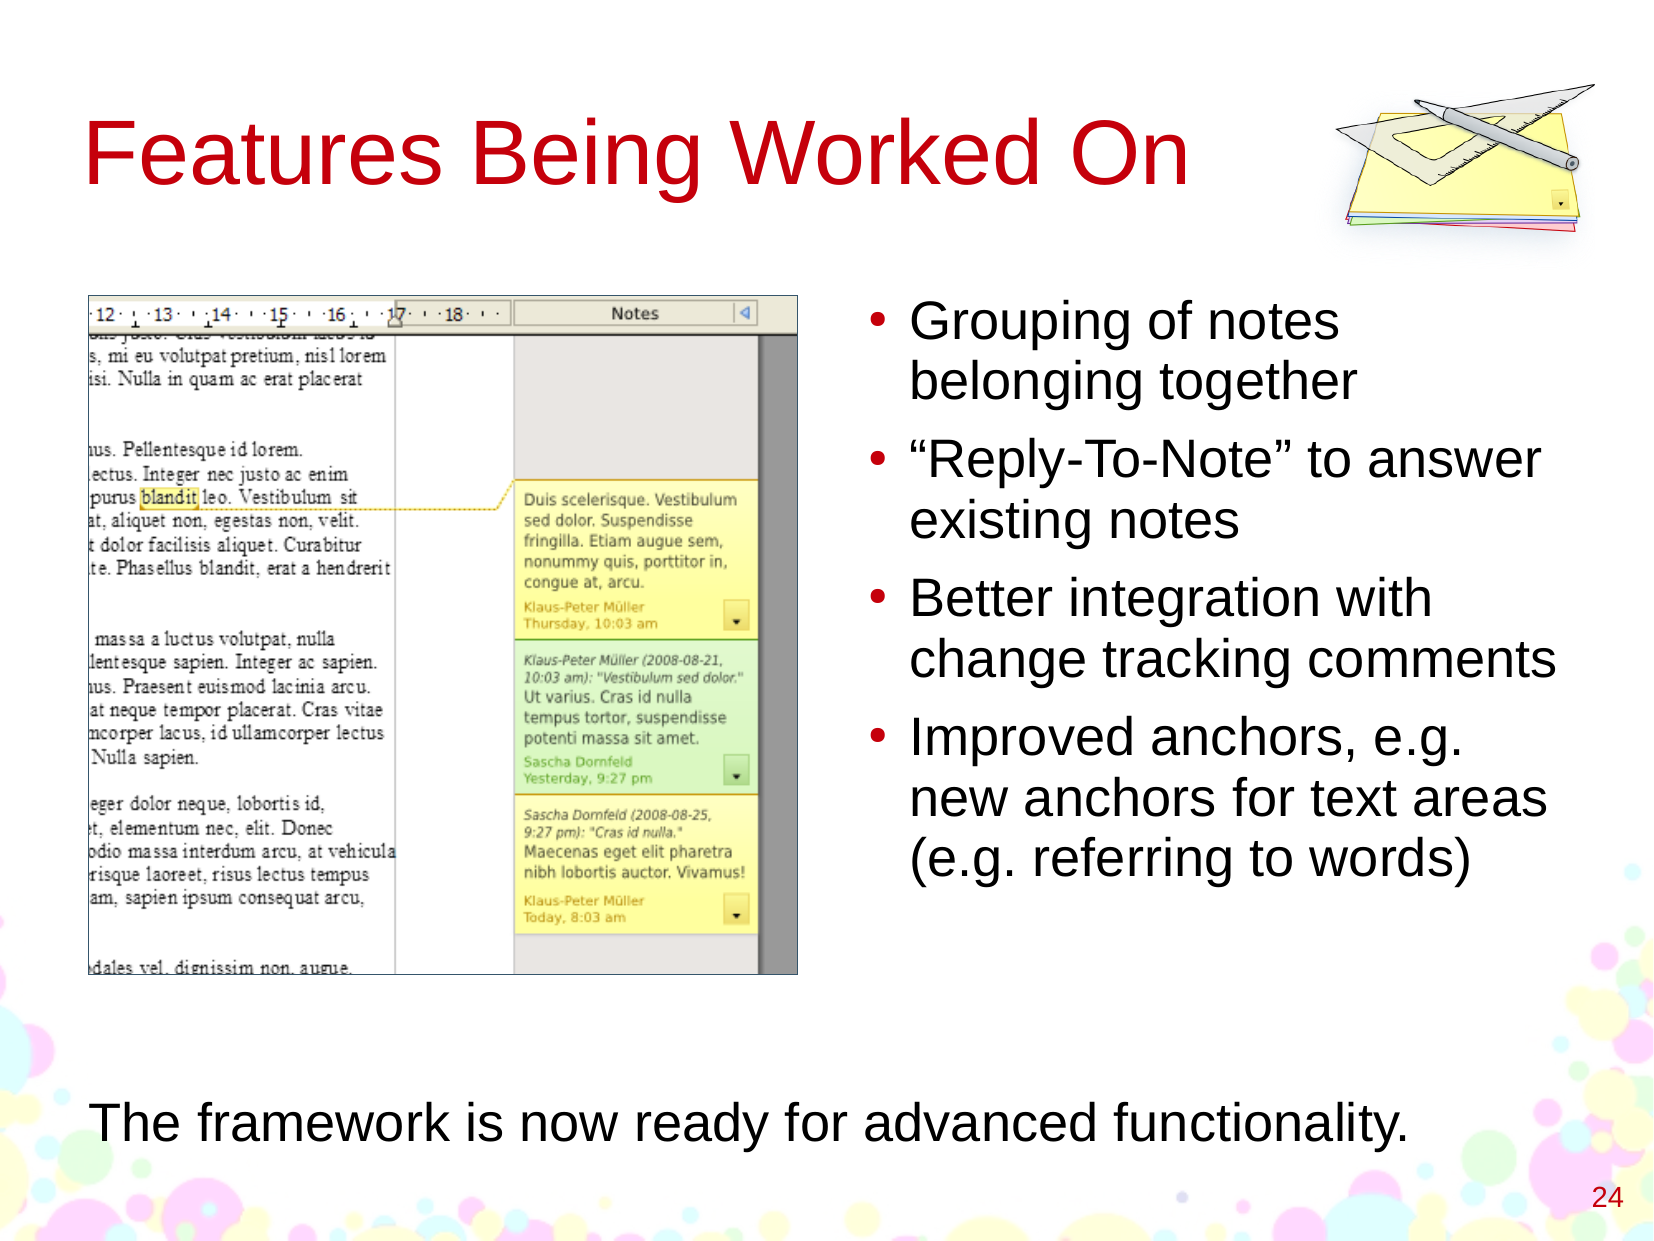

# Features Being Worked On
Grouping of notes belonging together
“Reply-To-Note” to answer existing notes
Better integration with change tracking comments
Improved anchors, e.g. new anchors for text areas (e.g. referring to words)
The framework is now ready for advanced functionality.
24